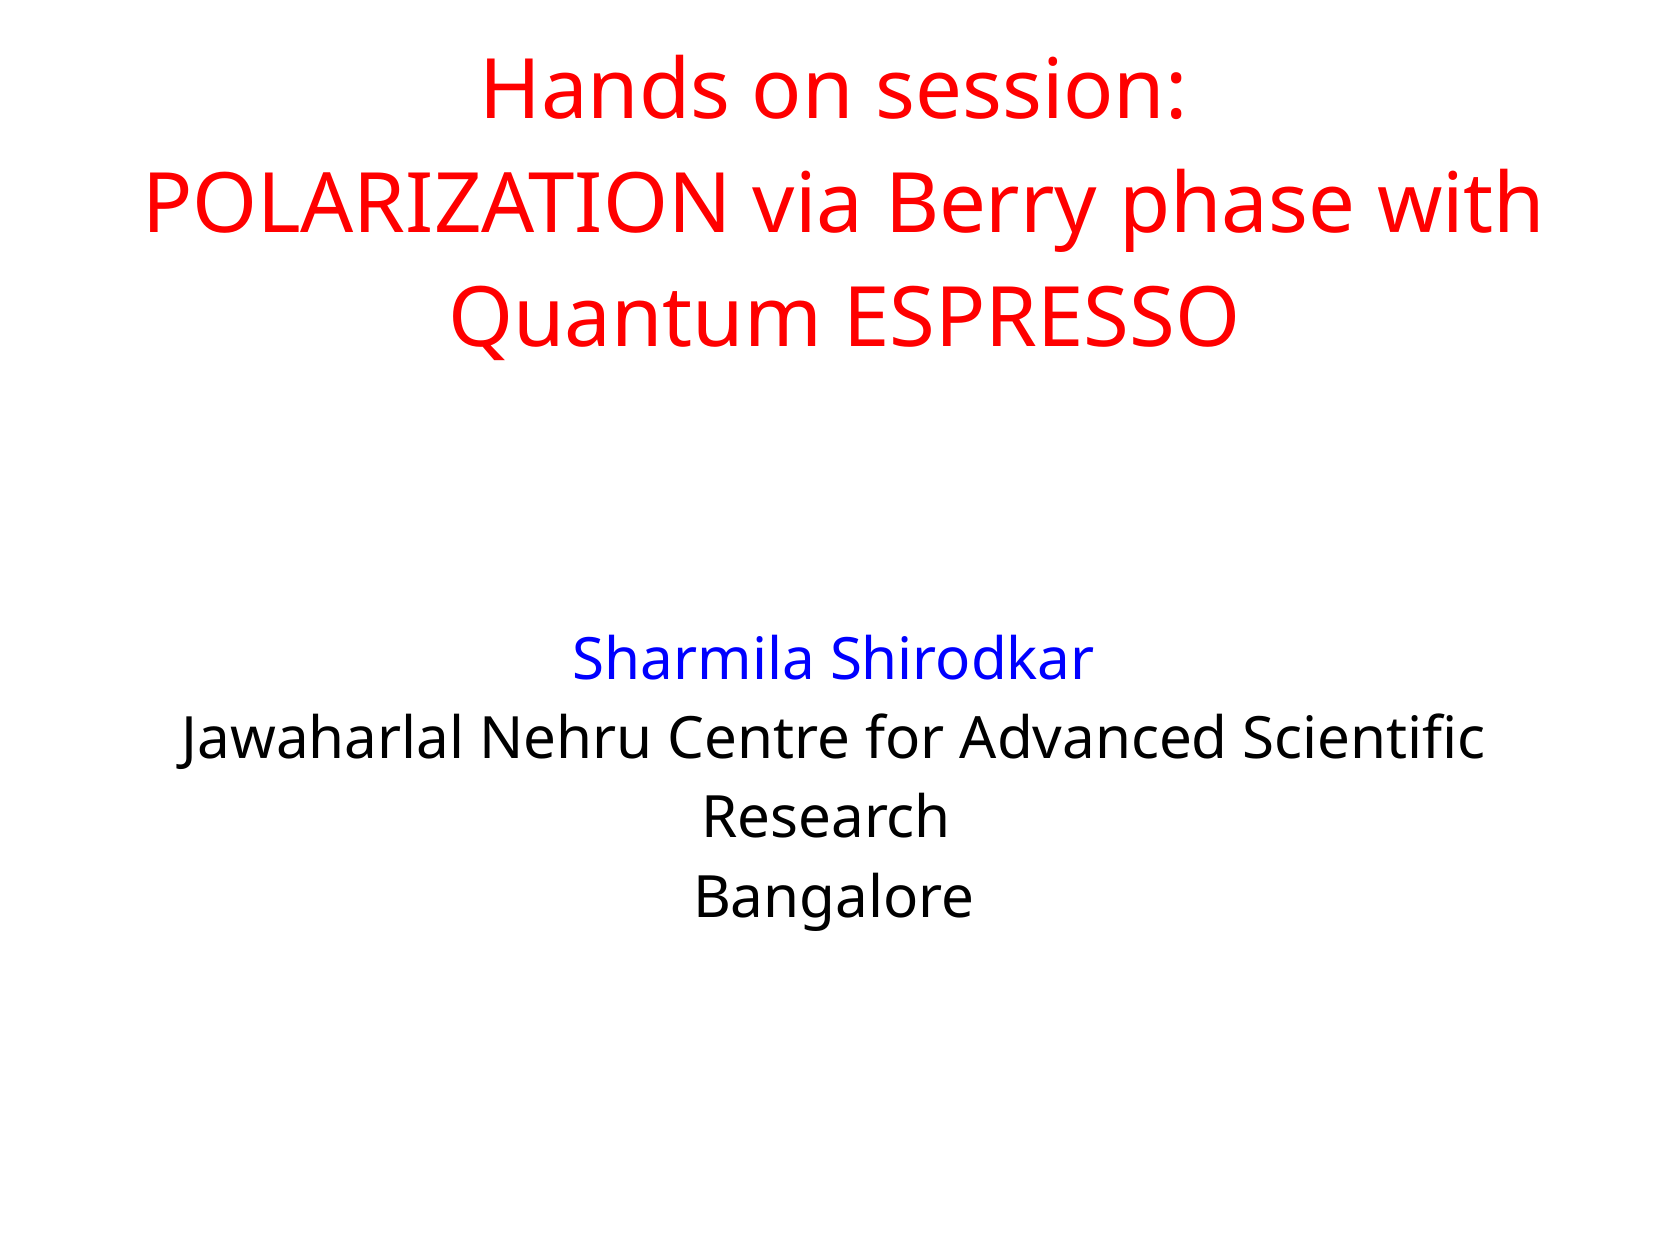

# Hands on session: POLARIZATION via Berry phase with Quantum ESPRESSO
Sharmila Shirodkar
Jawaharlal Nehru Centre for Advanced Scientific Research
Bangalore